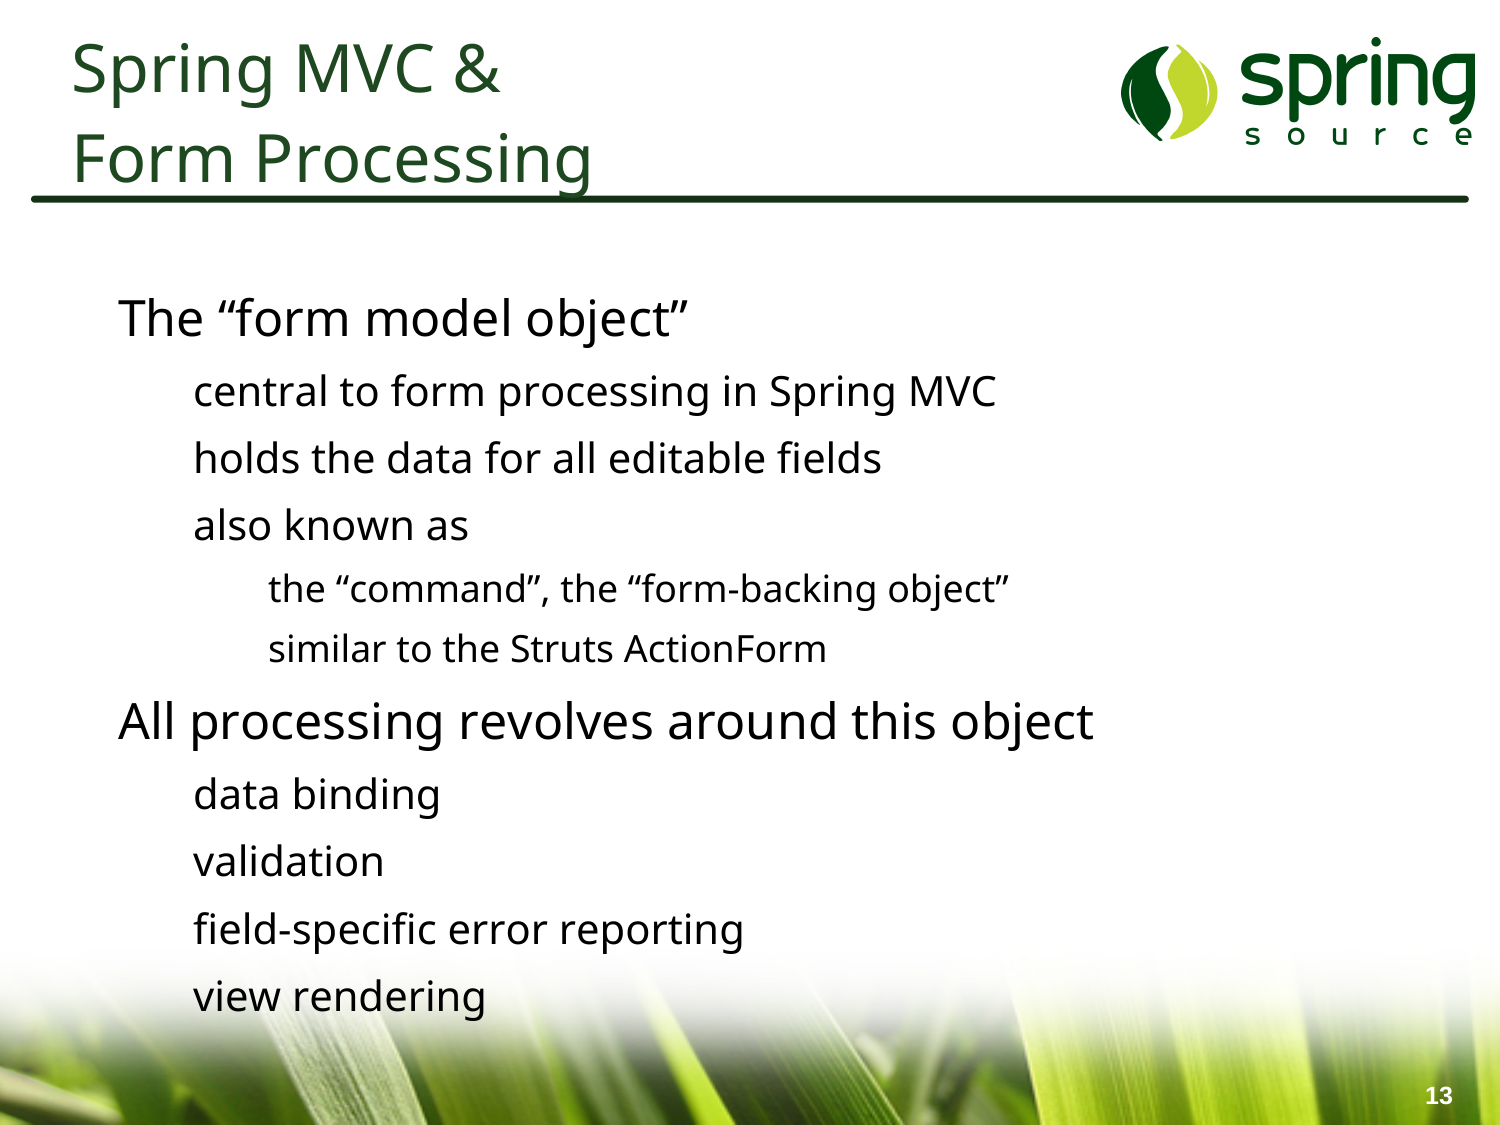

# Spring MVC & Form Processing
The “form model object”
central to form processing in Spring MVC
holds the data for all editable fields
also known as
the “command”, the “form-backing object”
similar to the Struts ActionForm
All processing revolves around this object
data binding
validation
field-specific error reporting
view rendering